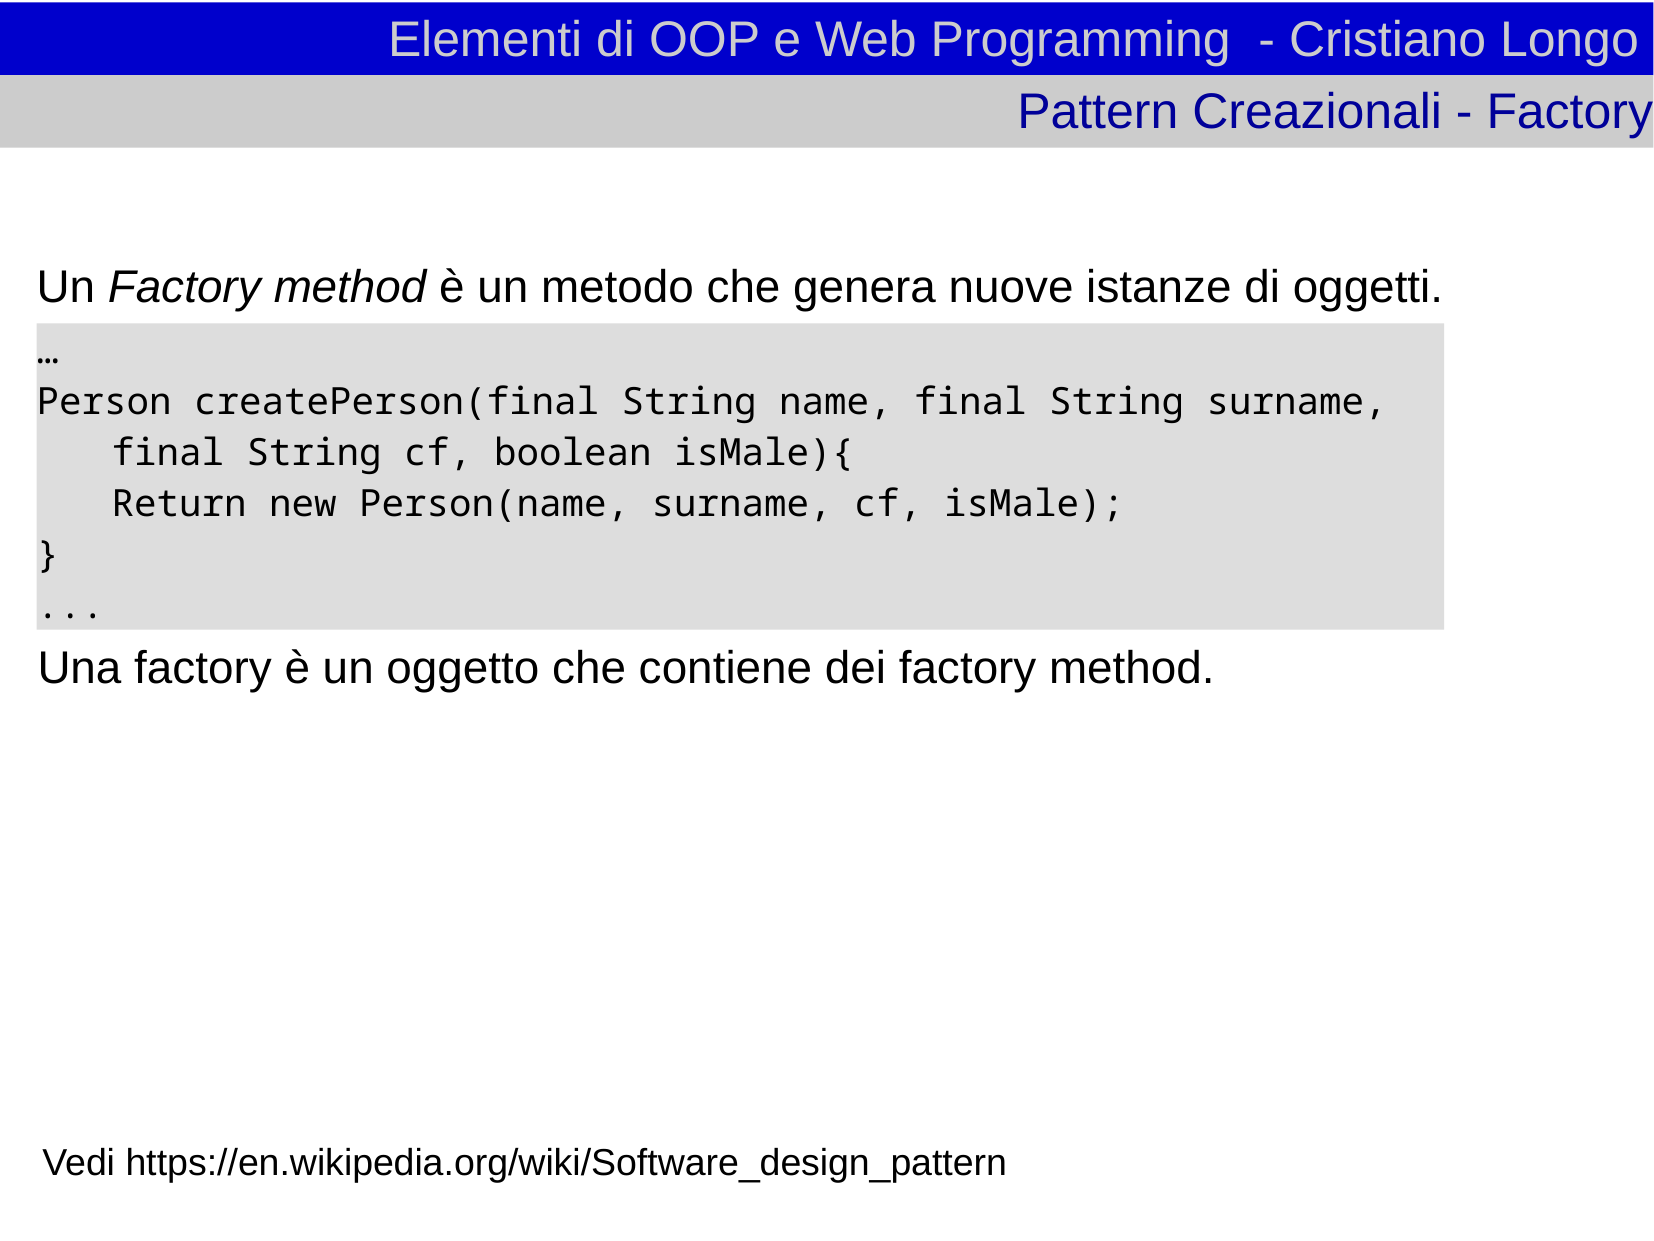

# Elementi di OOP e Web Programming - Cristiano Longo
Pattern Creazionali - Factory
Un Factory method è un metodo che genera nuove istanze di oggetti.
…
Person createPerson(final String name, final String surname,
	final String cf, boolean isMale){
	Return new Person(name, surname, cf, isMale);
}
...
| Utente | Cane |
| --- | --- |
| alice | fuffy |
| charlie | doggy |
| charlie | pluto |
| bob | fuffy |
Una factory è un oggetto che contiene dei factory method.
Vedi https://en.wikipedia.org/wiki/Software_design_pattern